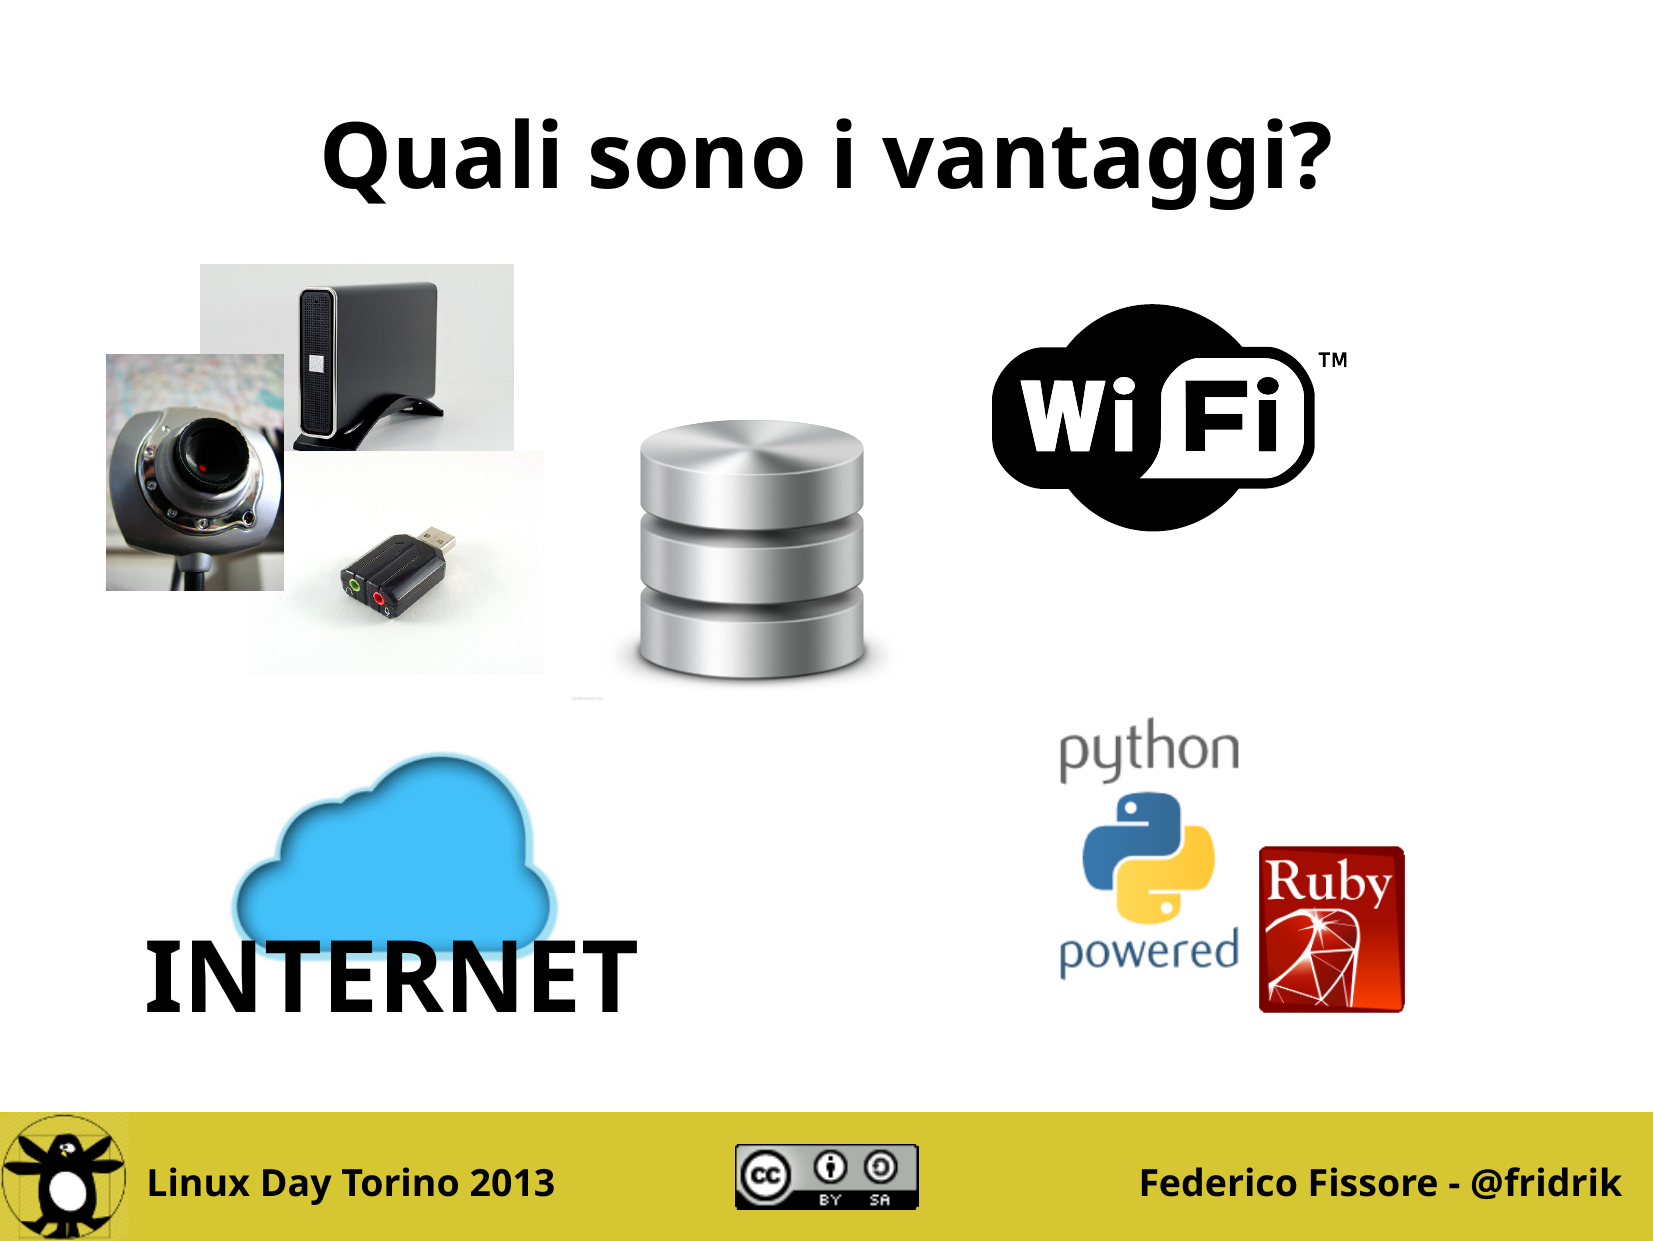

# Quali sono i vantaggi?
INTERNET
Linux Day Torino 2013
Federico Fissore - @fridrik